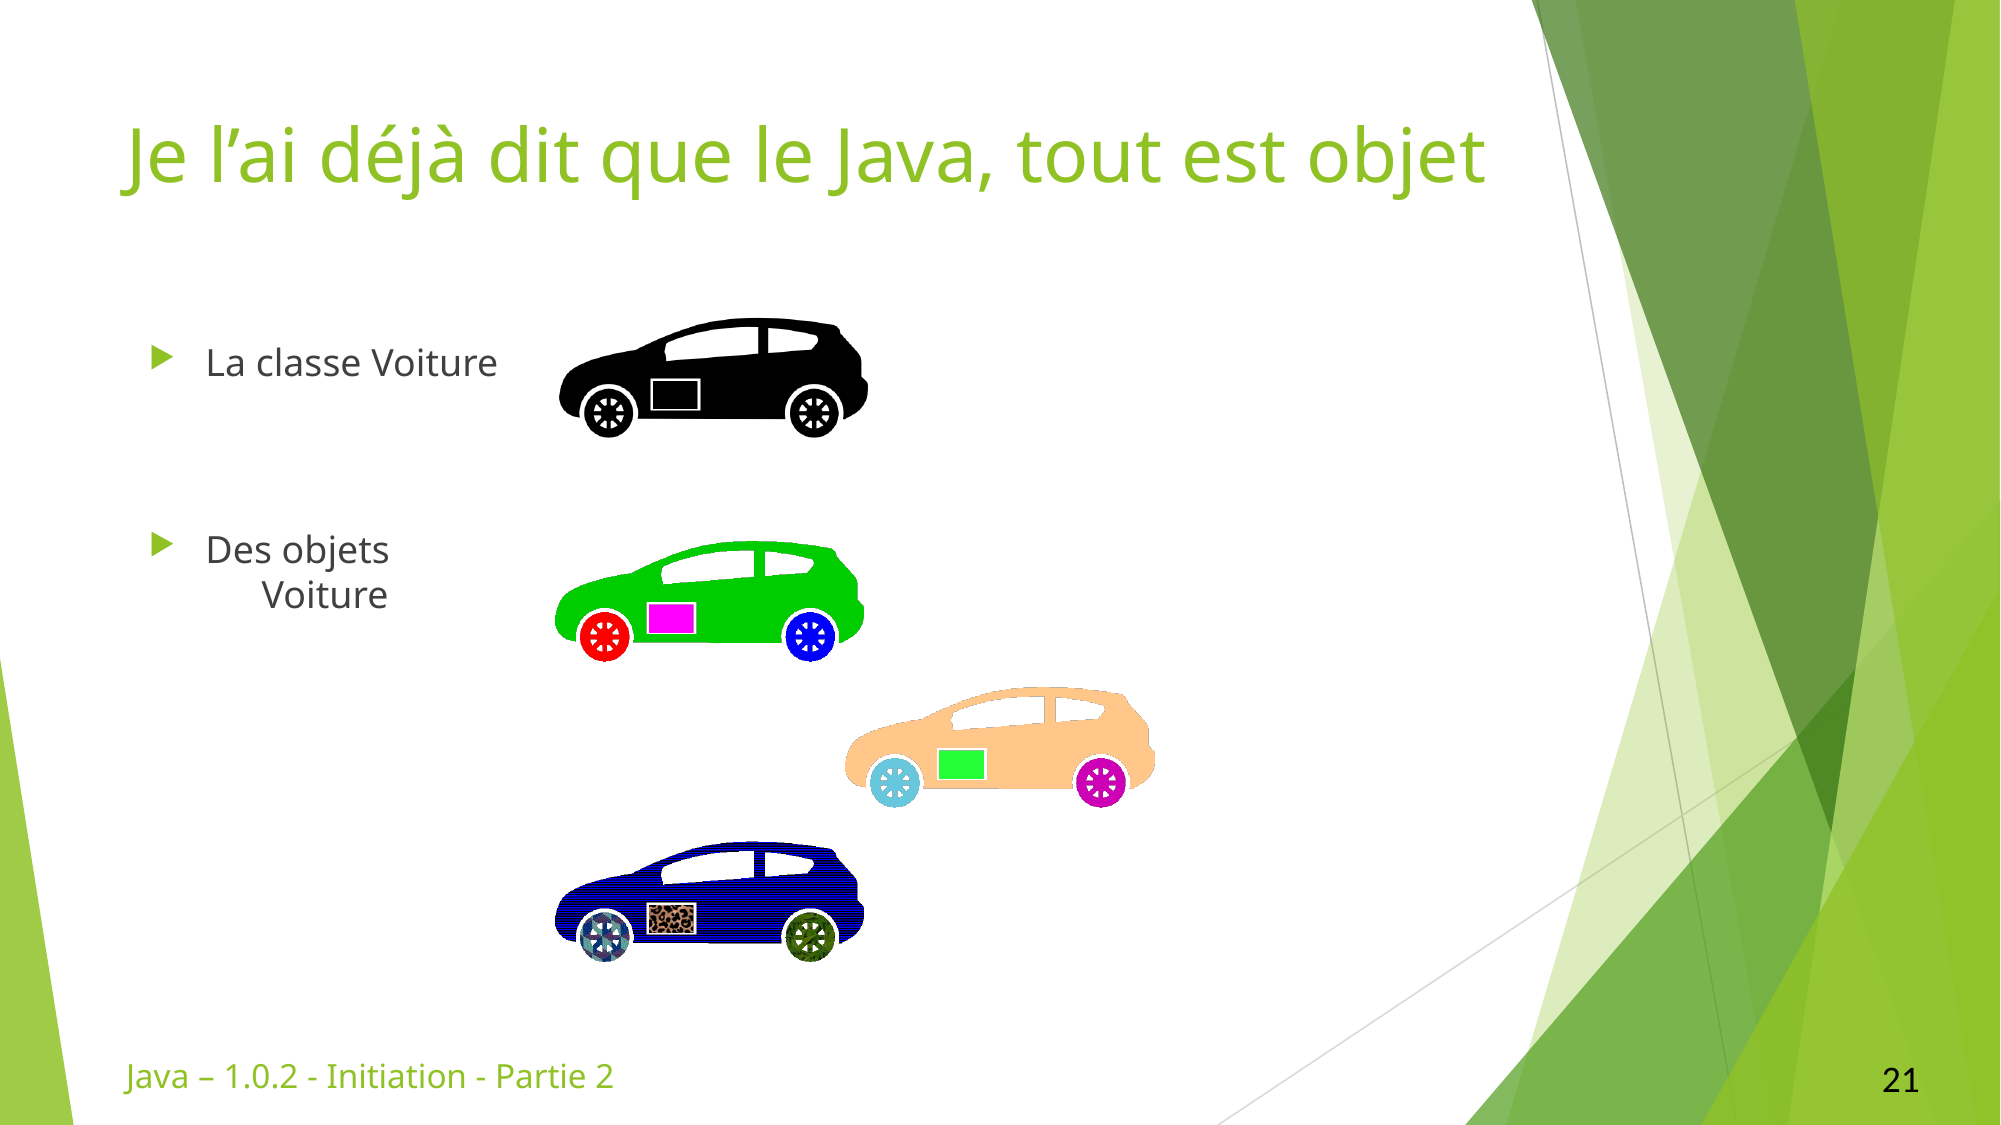

# Je l’ai déjà dit que le Java, tout est objet
La classe Voiture
Des objets Voiture
Java – 1.0.2 - Initiation - Partie 2